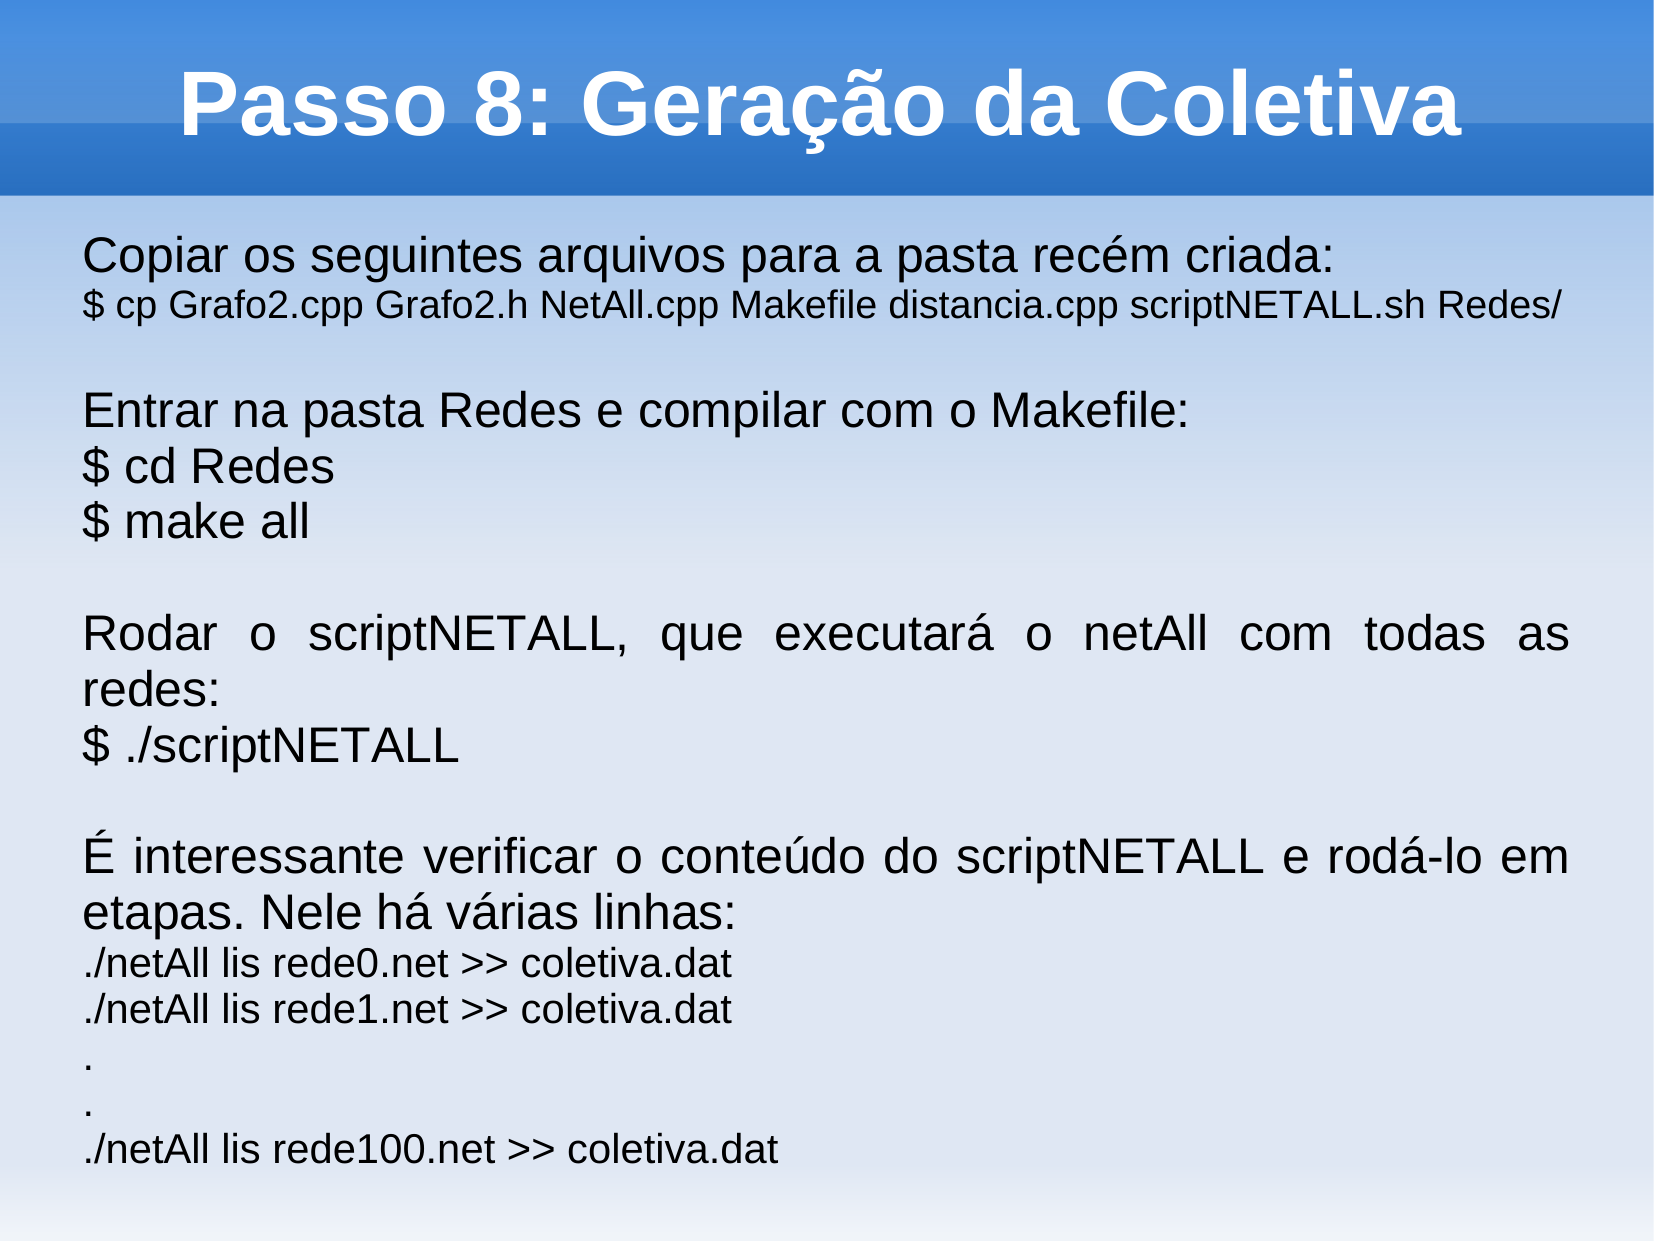

# Passo 8: Geração da Coletiva
Copiar os seguintes arquivos para a pasta recém criada:
$ cp Grafo2.cpp Grafo2.h NetAll.cpp Makefile distancia.cpp scriptNETALL.sh Redes/
Entrar na pasta Redes e compilar com o Makefile:
$ cd Redes
$ make all
Rodar o scriptNETALL, que executará o netAll com todas as redes:
$ ./scriptNETALL
É interessante verificar o conteúdo do scriptNETALL e rodá-lo em etapas. Nele há várias linhas:
./netAll lis rede0.net >> coletiva.dat
./netAll lis rede1.net >> coletiva.dat
.
.
./netAll lis rede100.net >> coletiva.dat